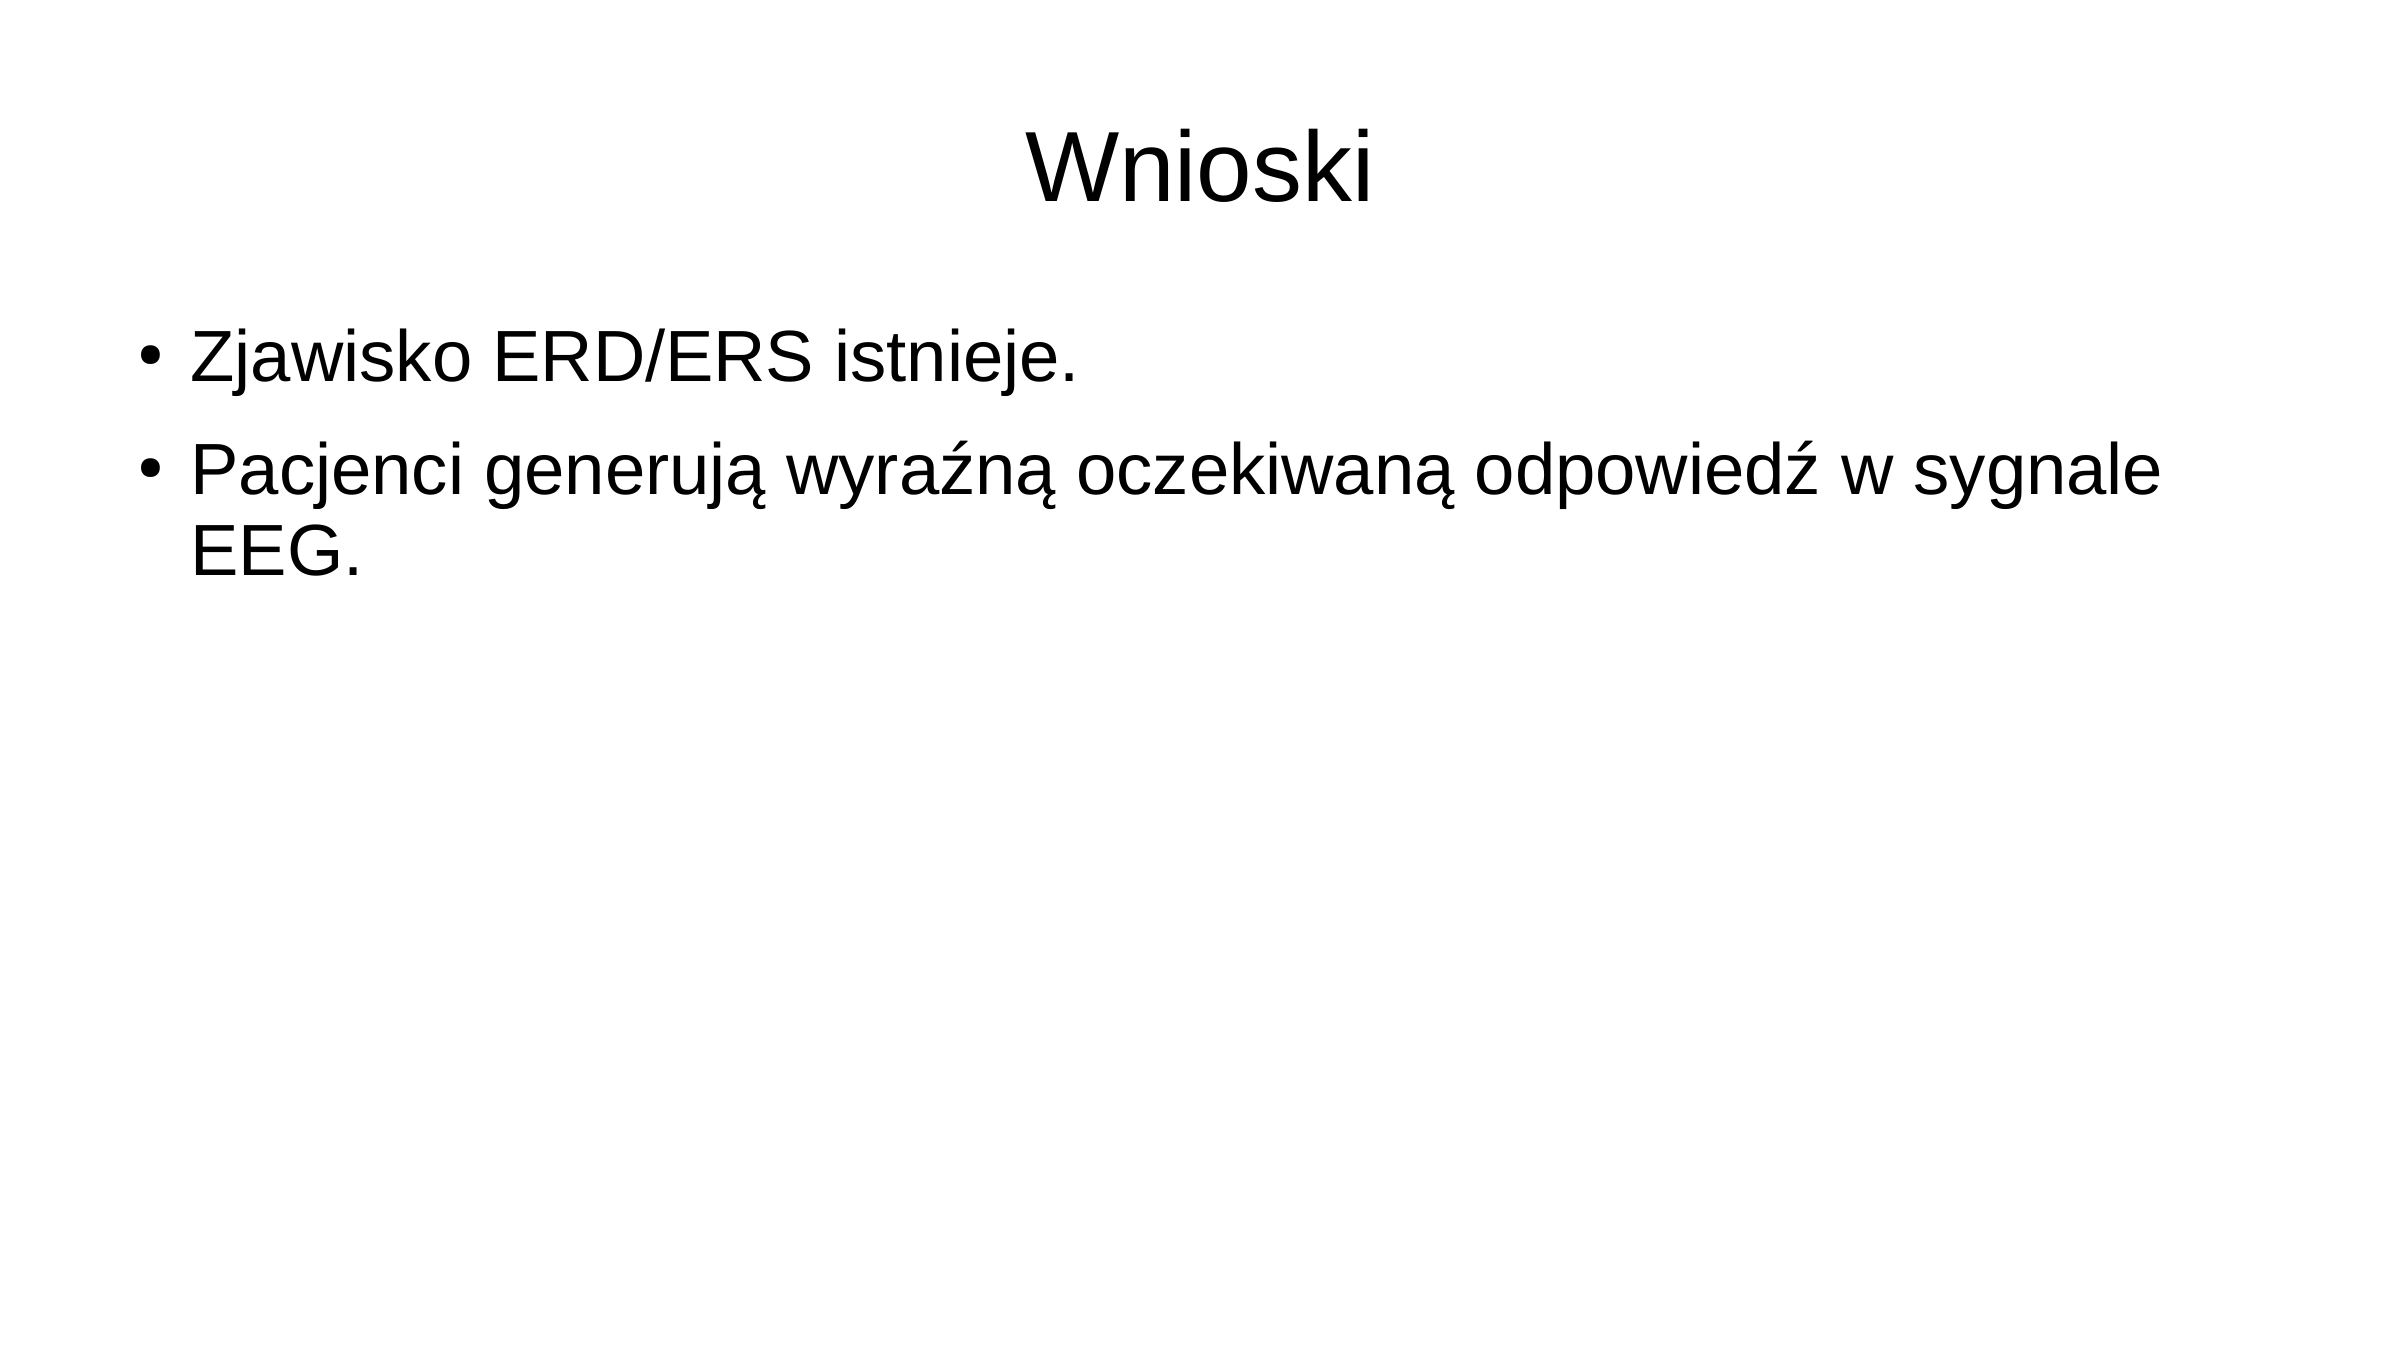

# Wnioski
Zjawisko ERD/ERS istnieje.
Pacjenci generują wyraźną oczekiwaną odpowiedź w sygnale EEG.